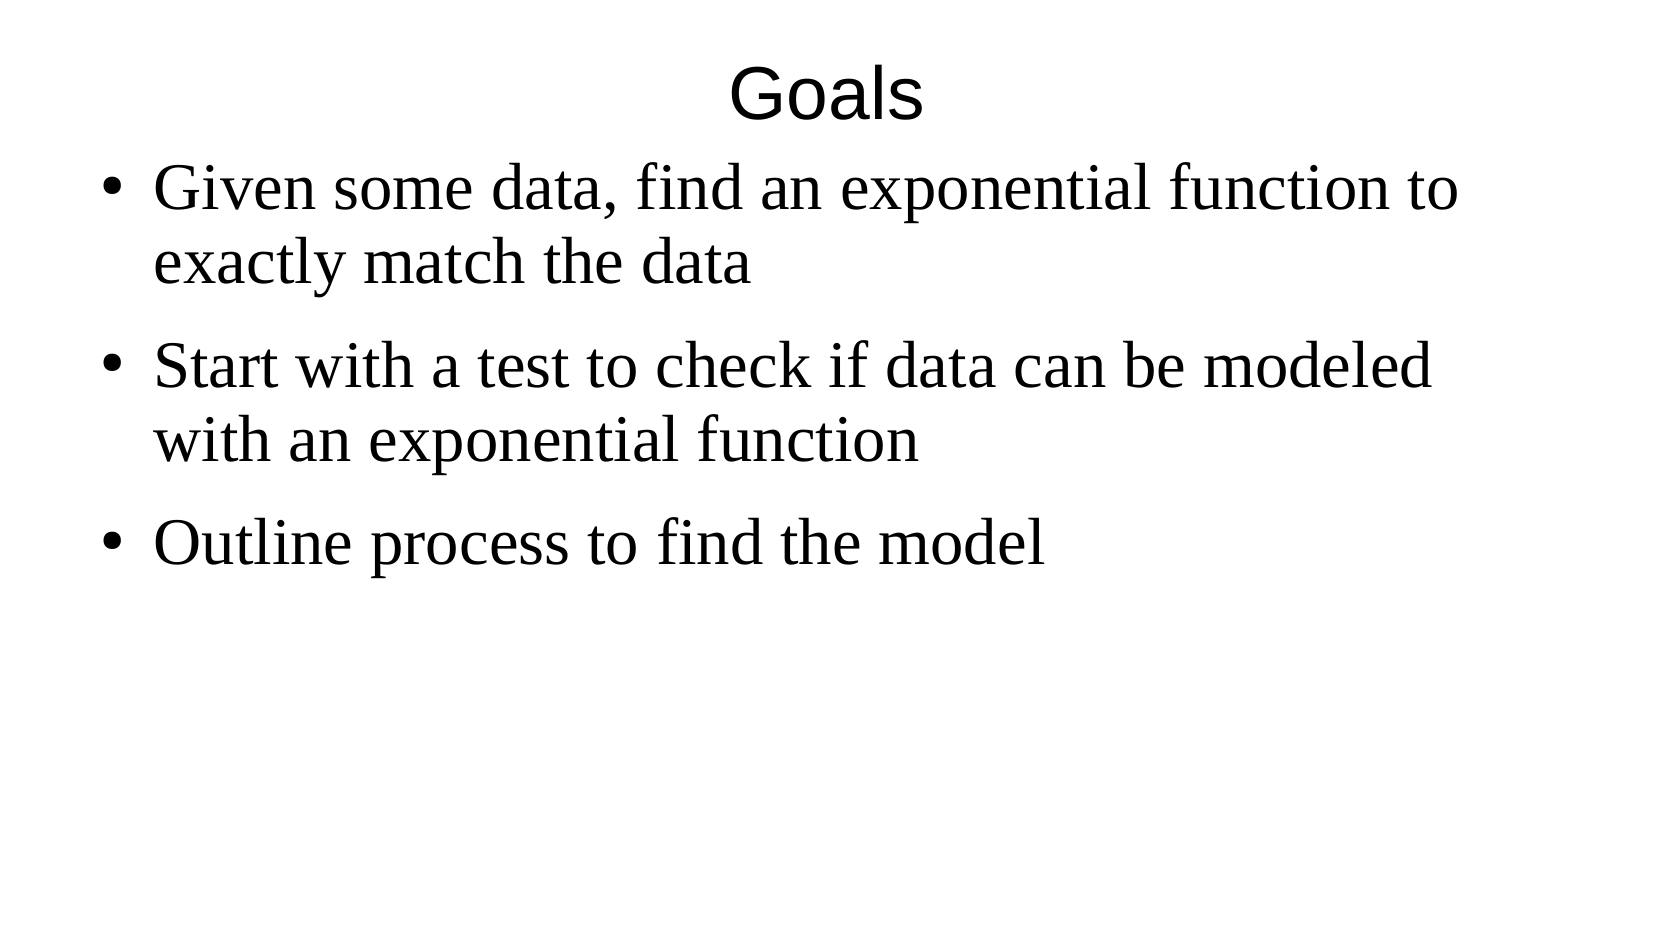

# Goals
Given some data, find an exponential function to exactly match the data
Start with a test to check if data can be modeled with an exponential function
Outline process to find the model